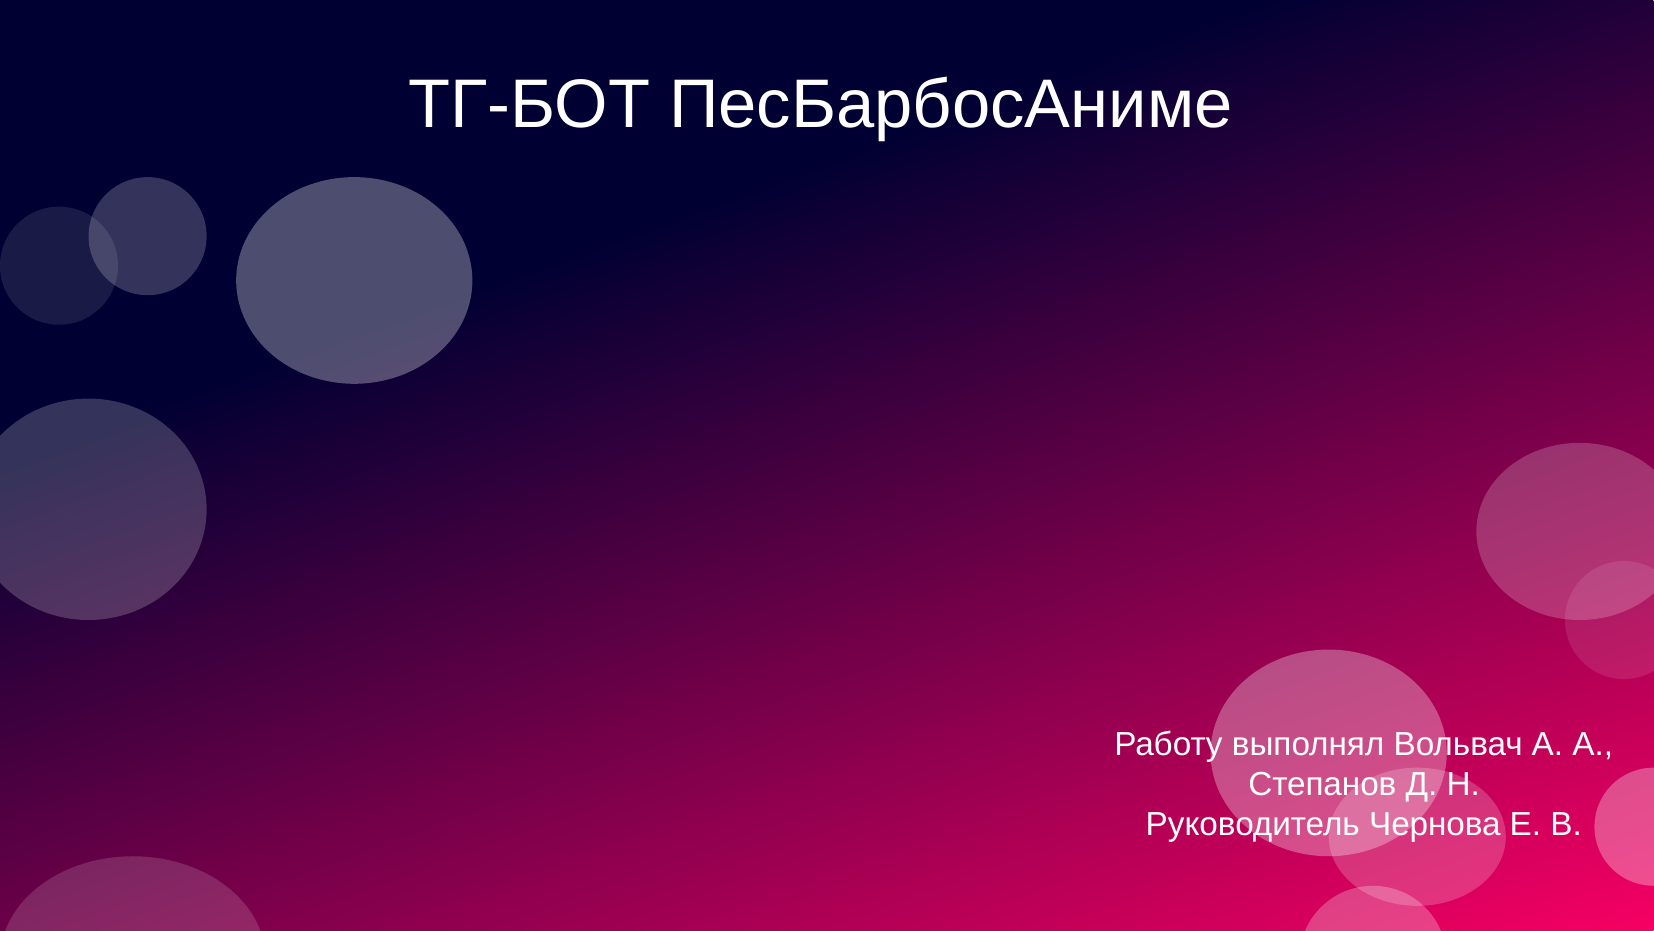

# ТГ-БОТ ПесБарбосАниме
Работу выполнял Вольвач А. А., Степанов Д. Н.
Руководитель Чернова Е. В.